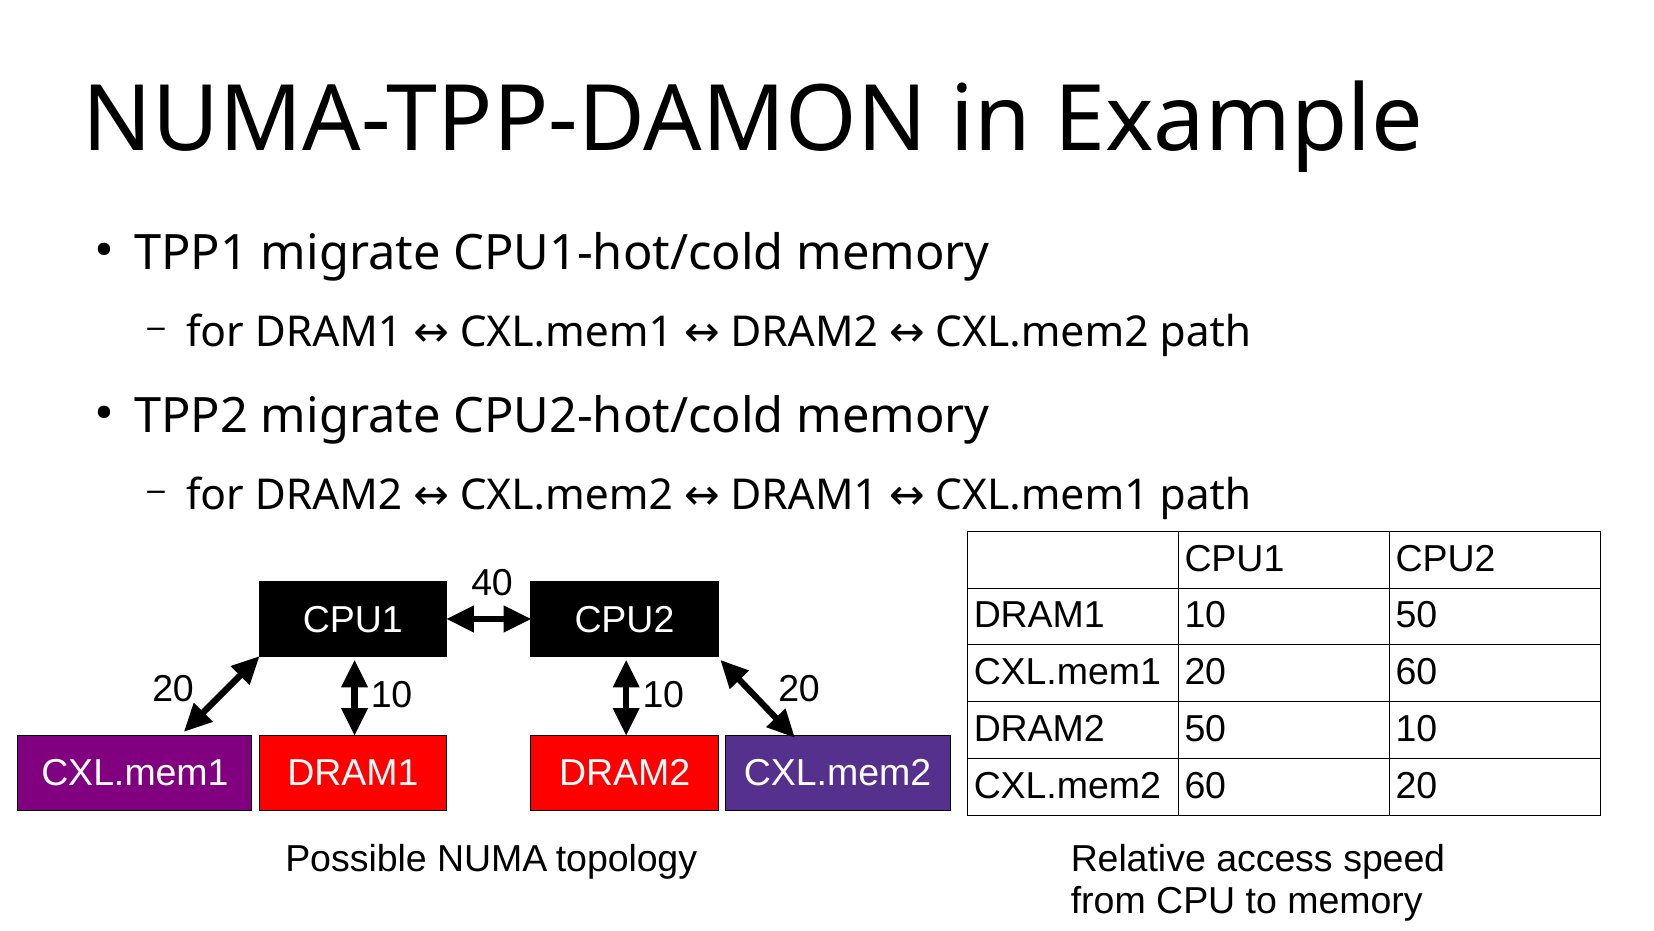

# NUMA-TPP-DAMON in Example
TPP1 migrate CPU1-hot/cold memory
for DRAM1 ↔ CXL.mem1 ↔ DRAM2 ↔ CXL.mem2 path
TPP2 migrate CPU2-hot/cold memory
for DRAM2 ↔ CXL.mem2 ↔ DRAM1 ↔ CXL.mem1 path
| | CPU1 | CPU2 |
| --- | --- | --- |
| DRAM1 | 10 | 50 |
| CXL.mem1 | 20 | 60 |
| DRAM2 | 50 | 10 |
| CXL.mem2 | 60 | 20 |
40
CPU1
CPU2
20
20
10
10
CXL.mem1
DRAM1
DRAM2
CXL.mem2
Possible NUMA topology
Relative access speed
from CPU to memory